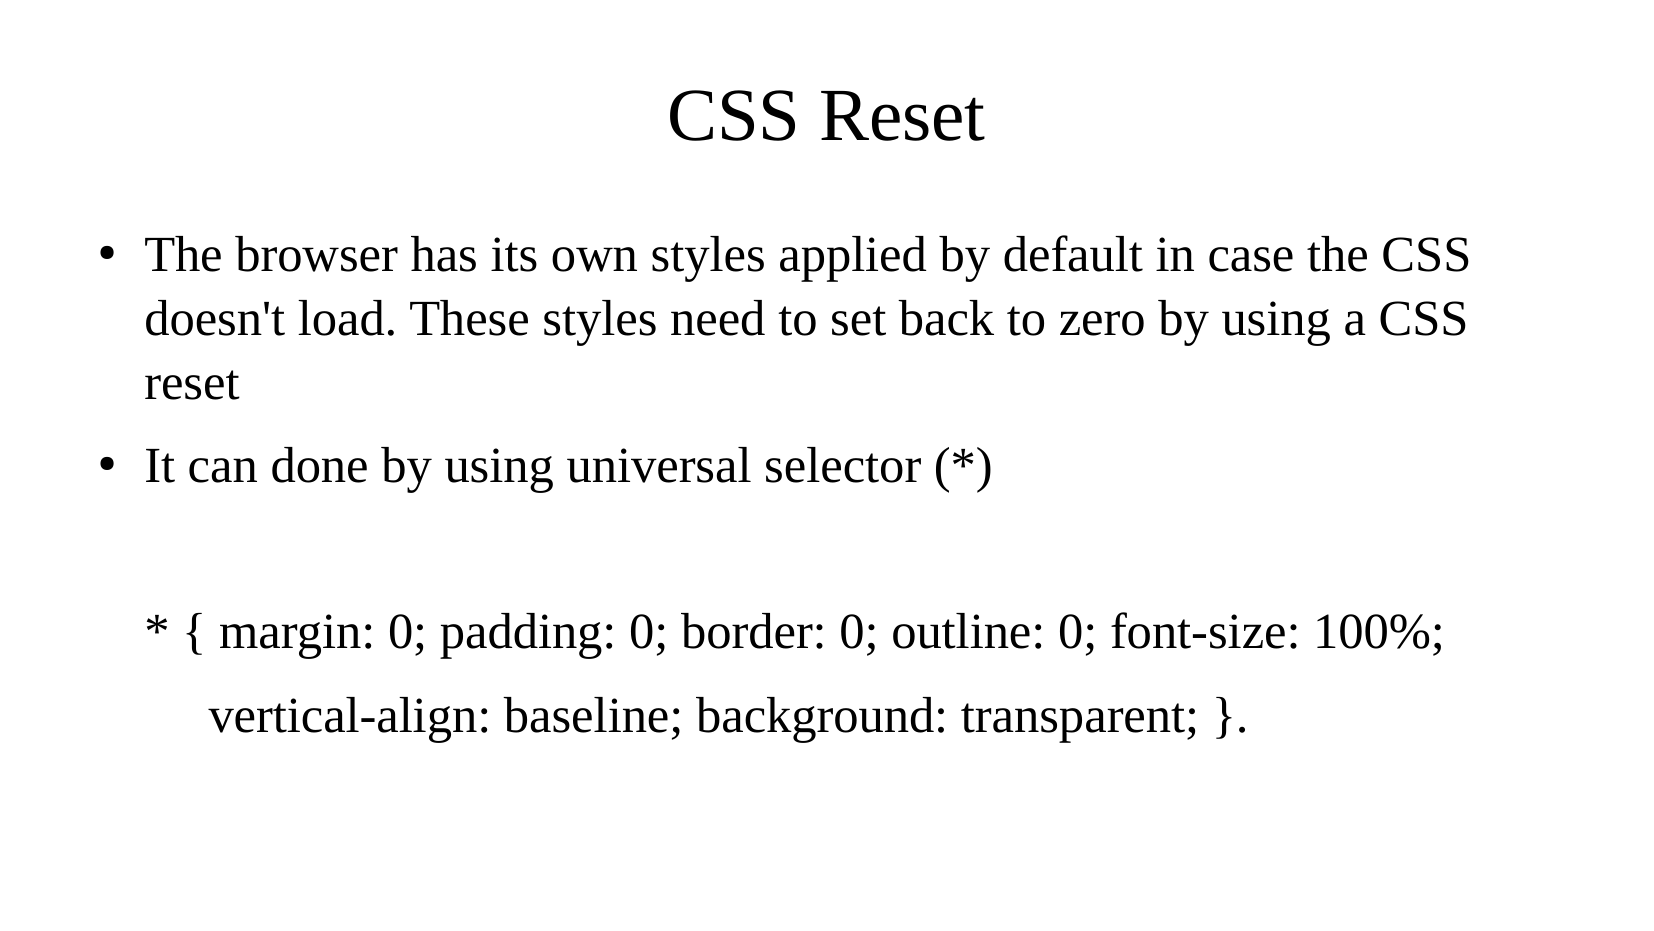

# CSS Reset
The browser has its own styles applied by default in case the CSS doesn't load. These styles need to set back to zero by using a CSS reset
It can done by using universal selector (*)
* { margin: 0; padding: 0; border: 0; outline: 0; font-size: 100%; 					 				vertical-align: baseline; background: transparent; }.